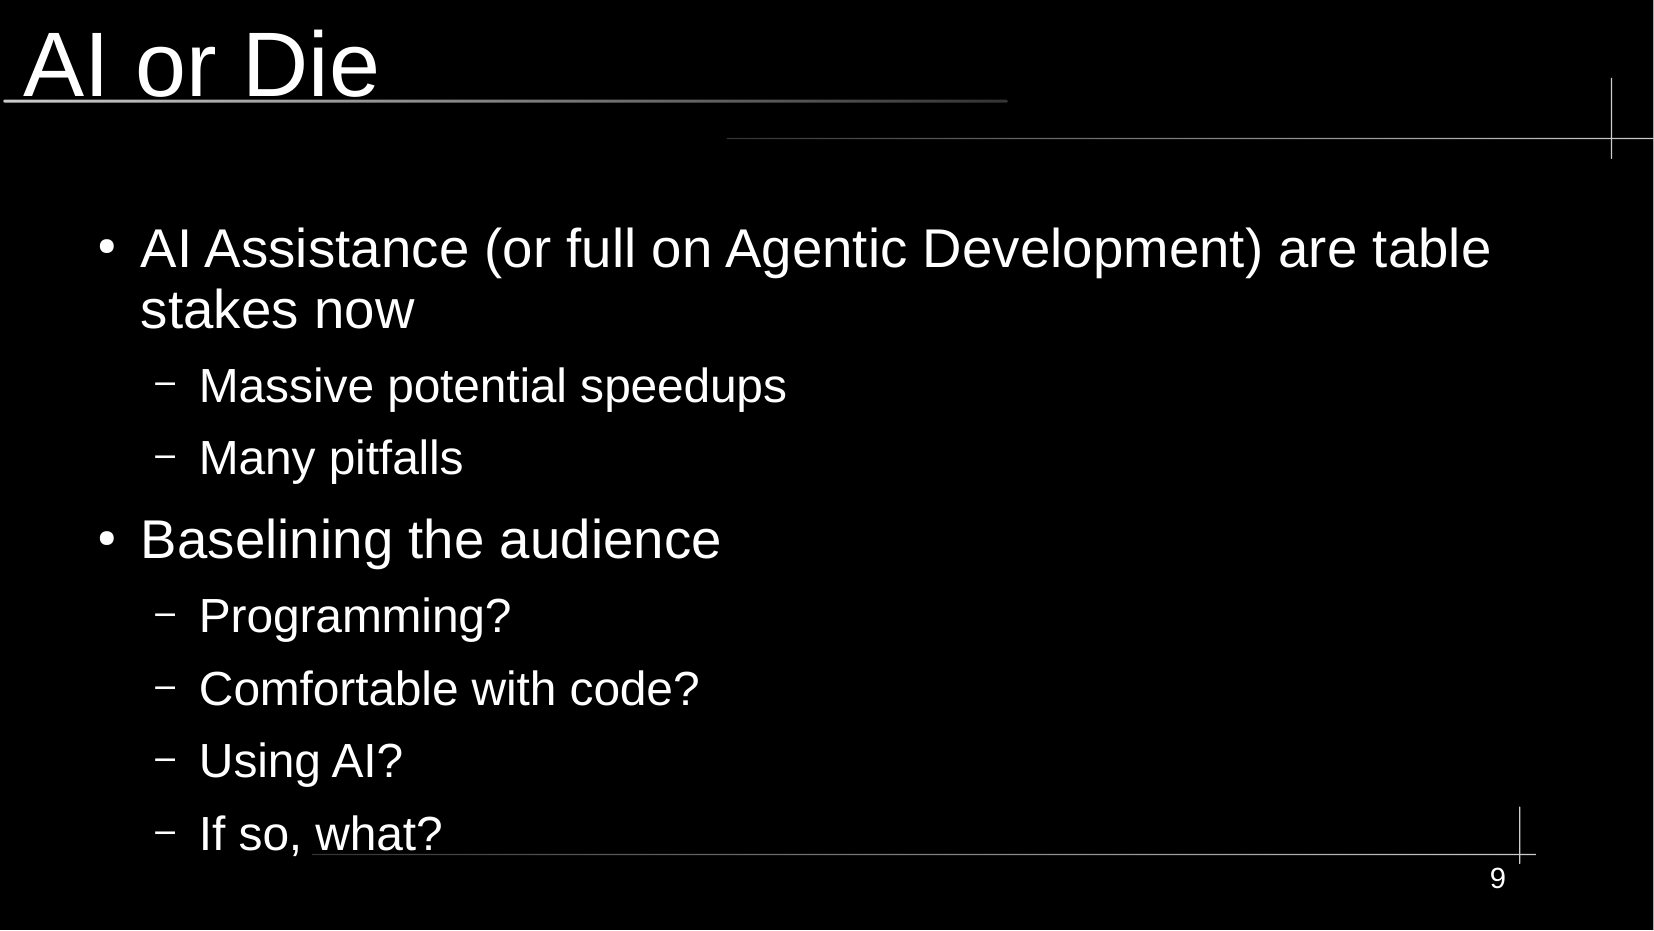

# AI or Die
AI Assistance (or full on Agentic Development) are table stakes now
Massive potential speedups
Many pitfalls
Baselining the audience
Programming?
Comfortable with code?
Using AI?
If so, what?
9